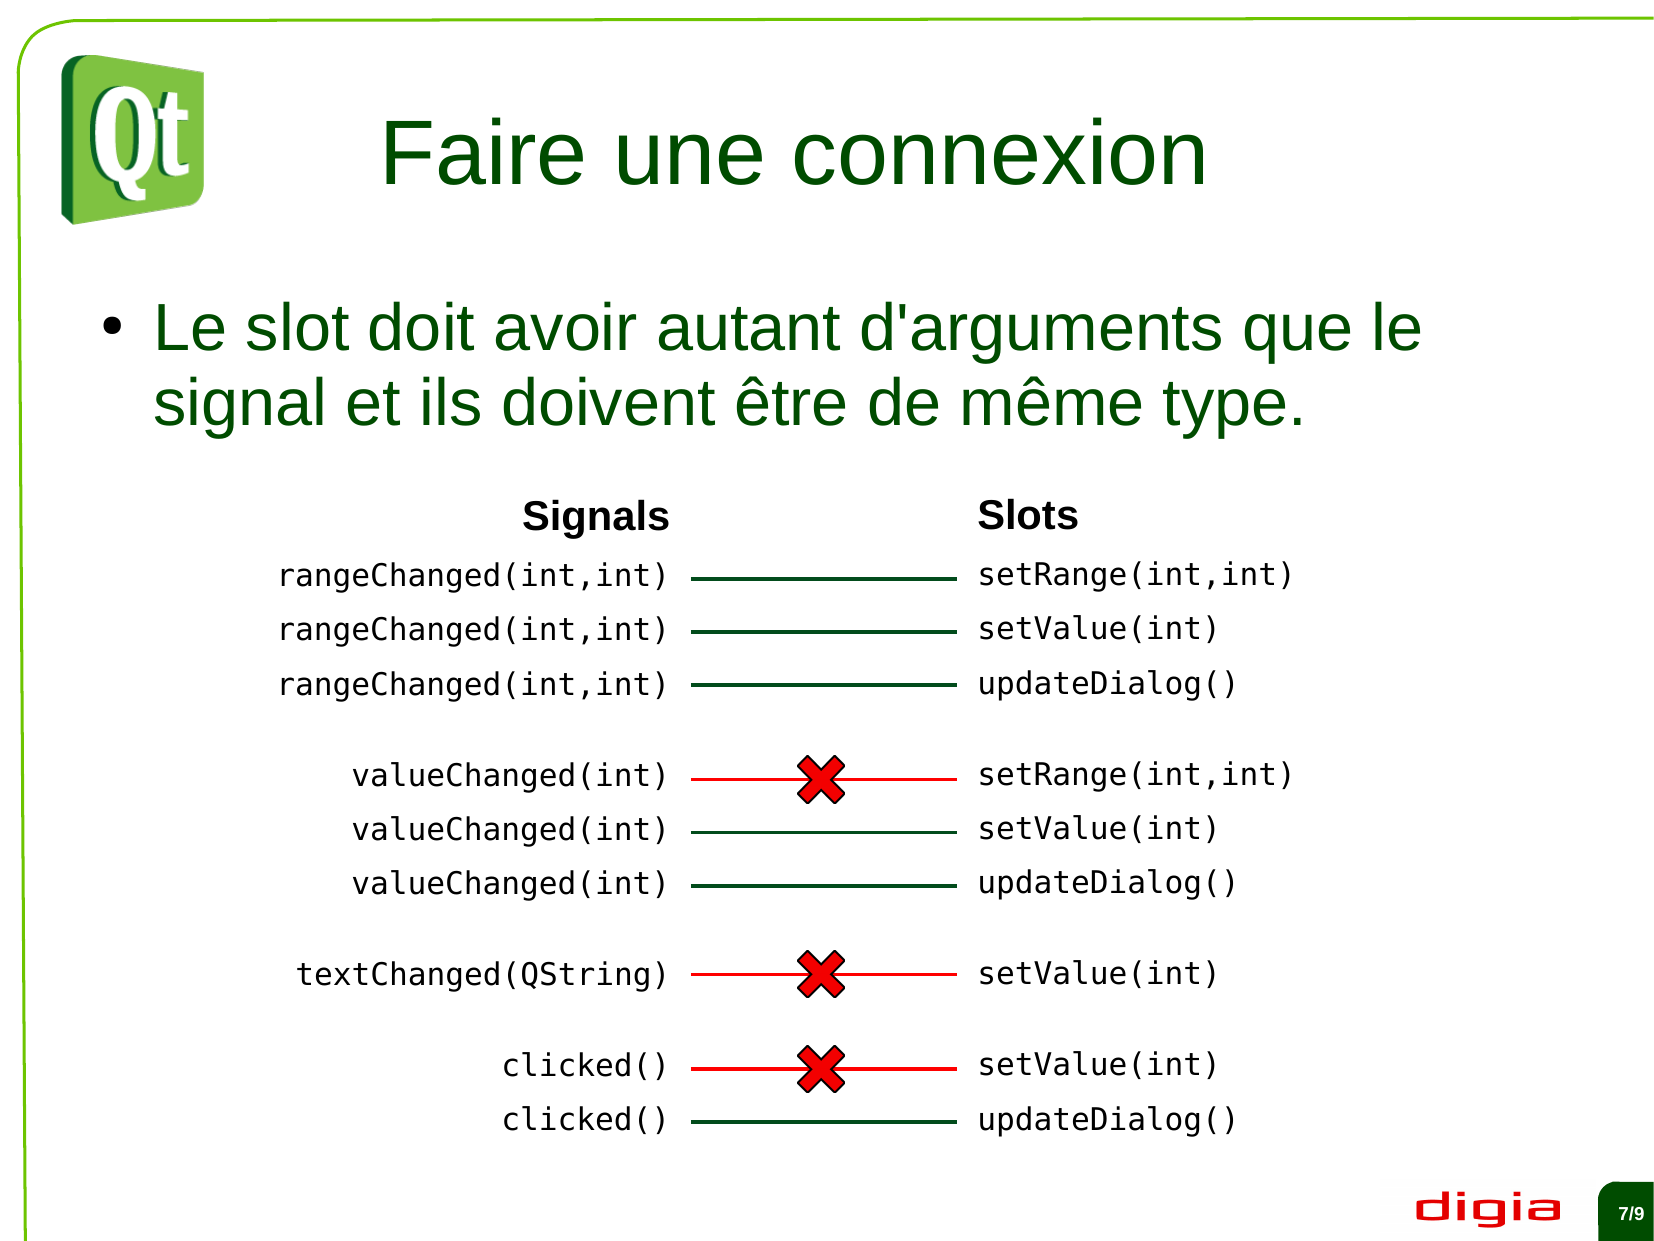

# Faire une connexion
Le slot doit avoir autant d'arguments que le signal et ils doivent être de même type.
Slots
setRange(int,int)
setValue(int)
updateDialog()
setRange(int,int)
setValue(int)
updateDialog()
setValue(int)
setValue(int)
updateDialog()
Signals
rangeChanged(int,int)
rangeChanged(int,int)
rangeChanged(int,int)
valueChanged(int)
valueChanged(int)
valueChanged(int)
textChanged(QString)
clicked()
clicked()